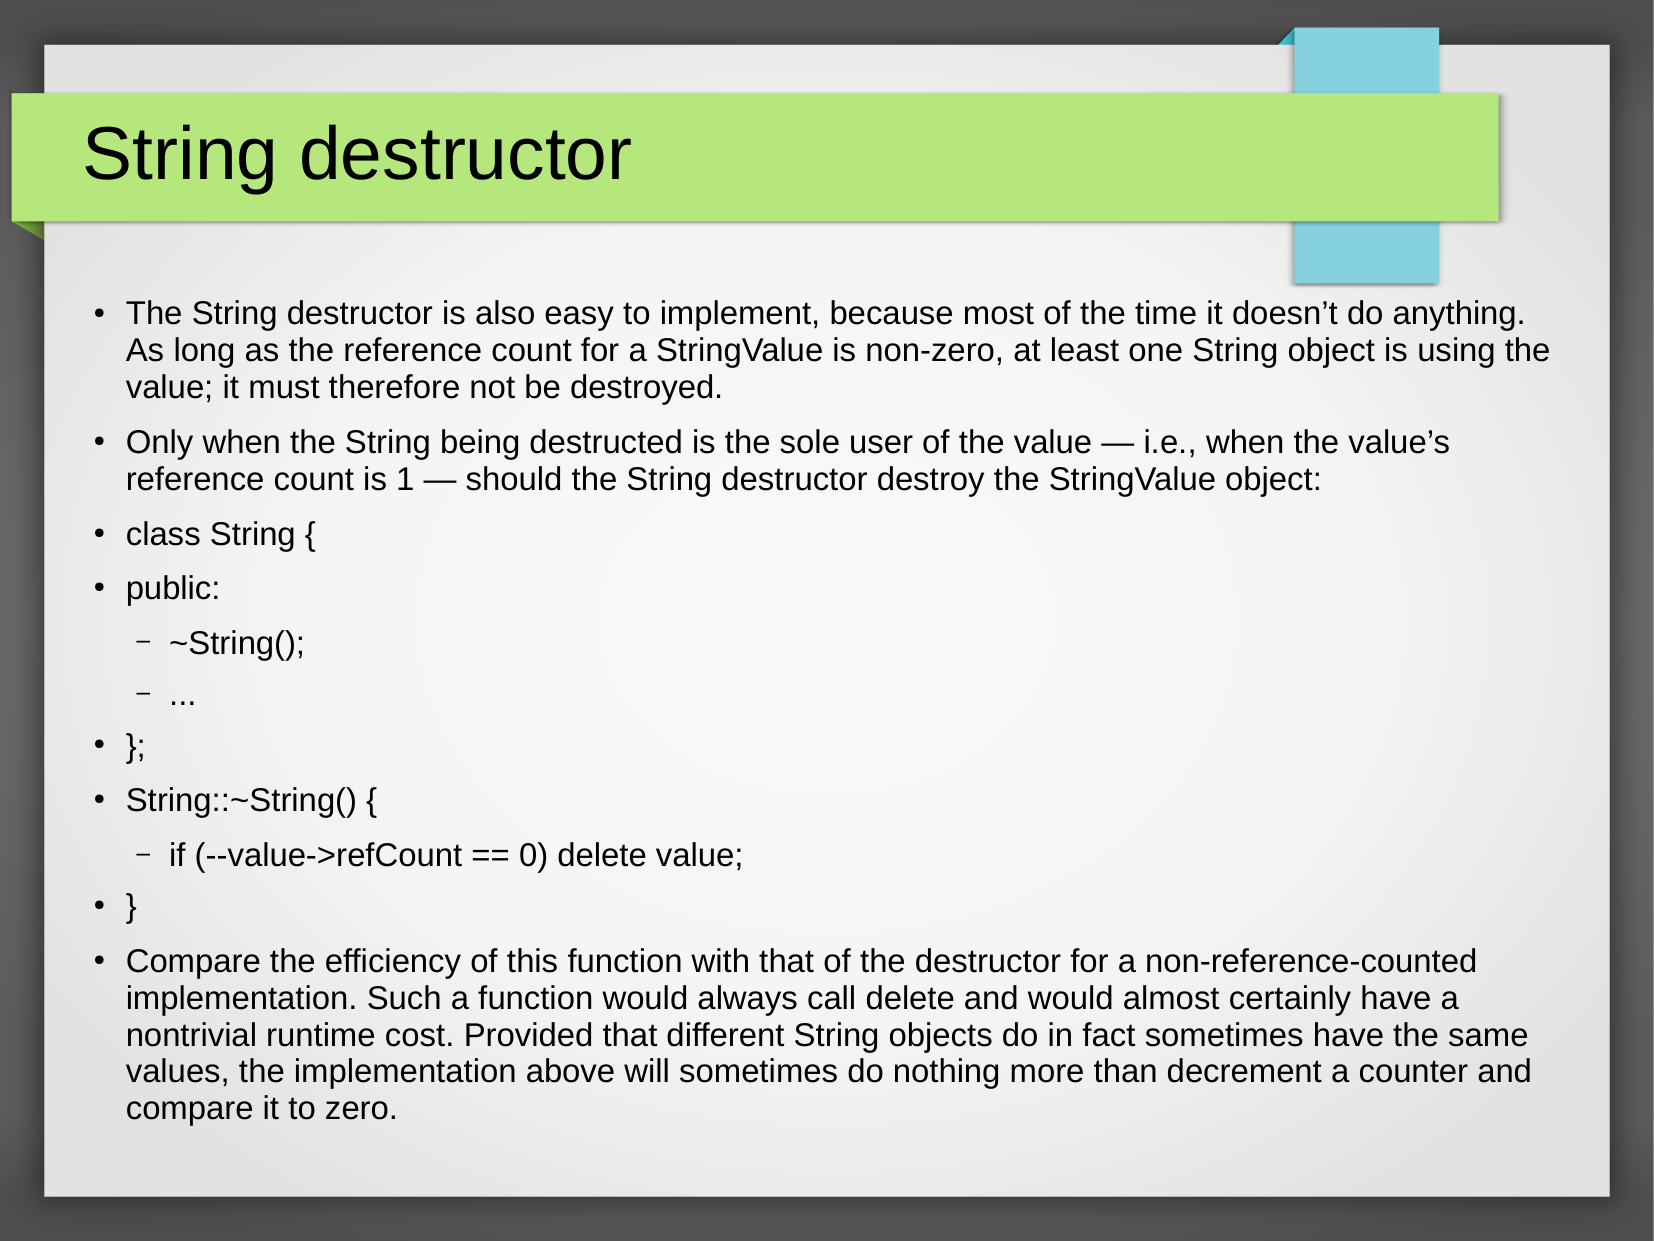

# String destructor
The String destructor is also easy to implement, because most of the time it doesn’t do anything. As long as the reference count for a StringValue is non-zero, at least one String object is using the value; it must therefore not be destroyed.
Only when the String being destructed is the sole user of the value — i.e., when the value’s reference count is 1 — should the String destructor destroy the StringValue object:
class String {
public:
~String();
...
};
String::~String() {
if (--value->refCount == 0) delete value;
}
Compare the efficiency of this function with that of the destructor for a non-reference-counted implementation. Such a function would always call delete and would almost certainly have a nontrivial runtime cost. Provided that different String objects do in fact sometimes have the same values, the implementation above will sometimes do nothing more than decrement a counter and compare it to zero.